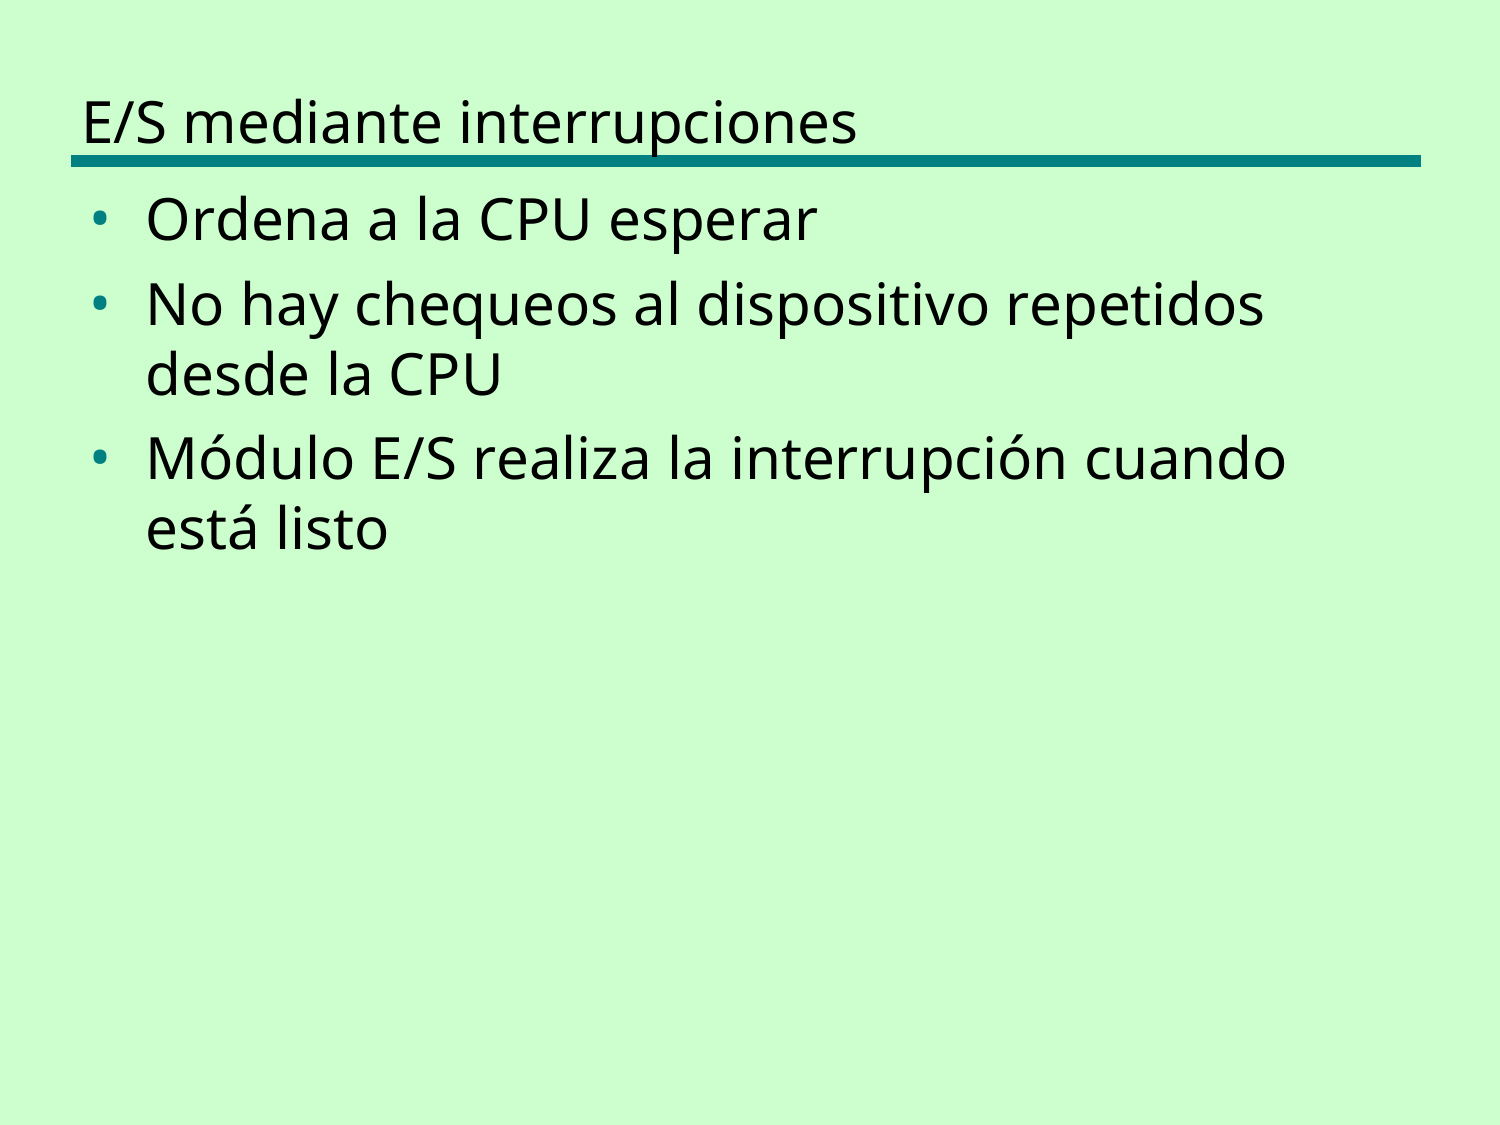

# E/S mediante interrupciones
Ordena a la CPU esperar
No hay chequeos al dispositivo repetidos desde la CPU
Módulo E/S realiza la interrupción cuando está listo